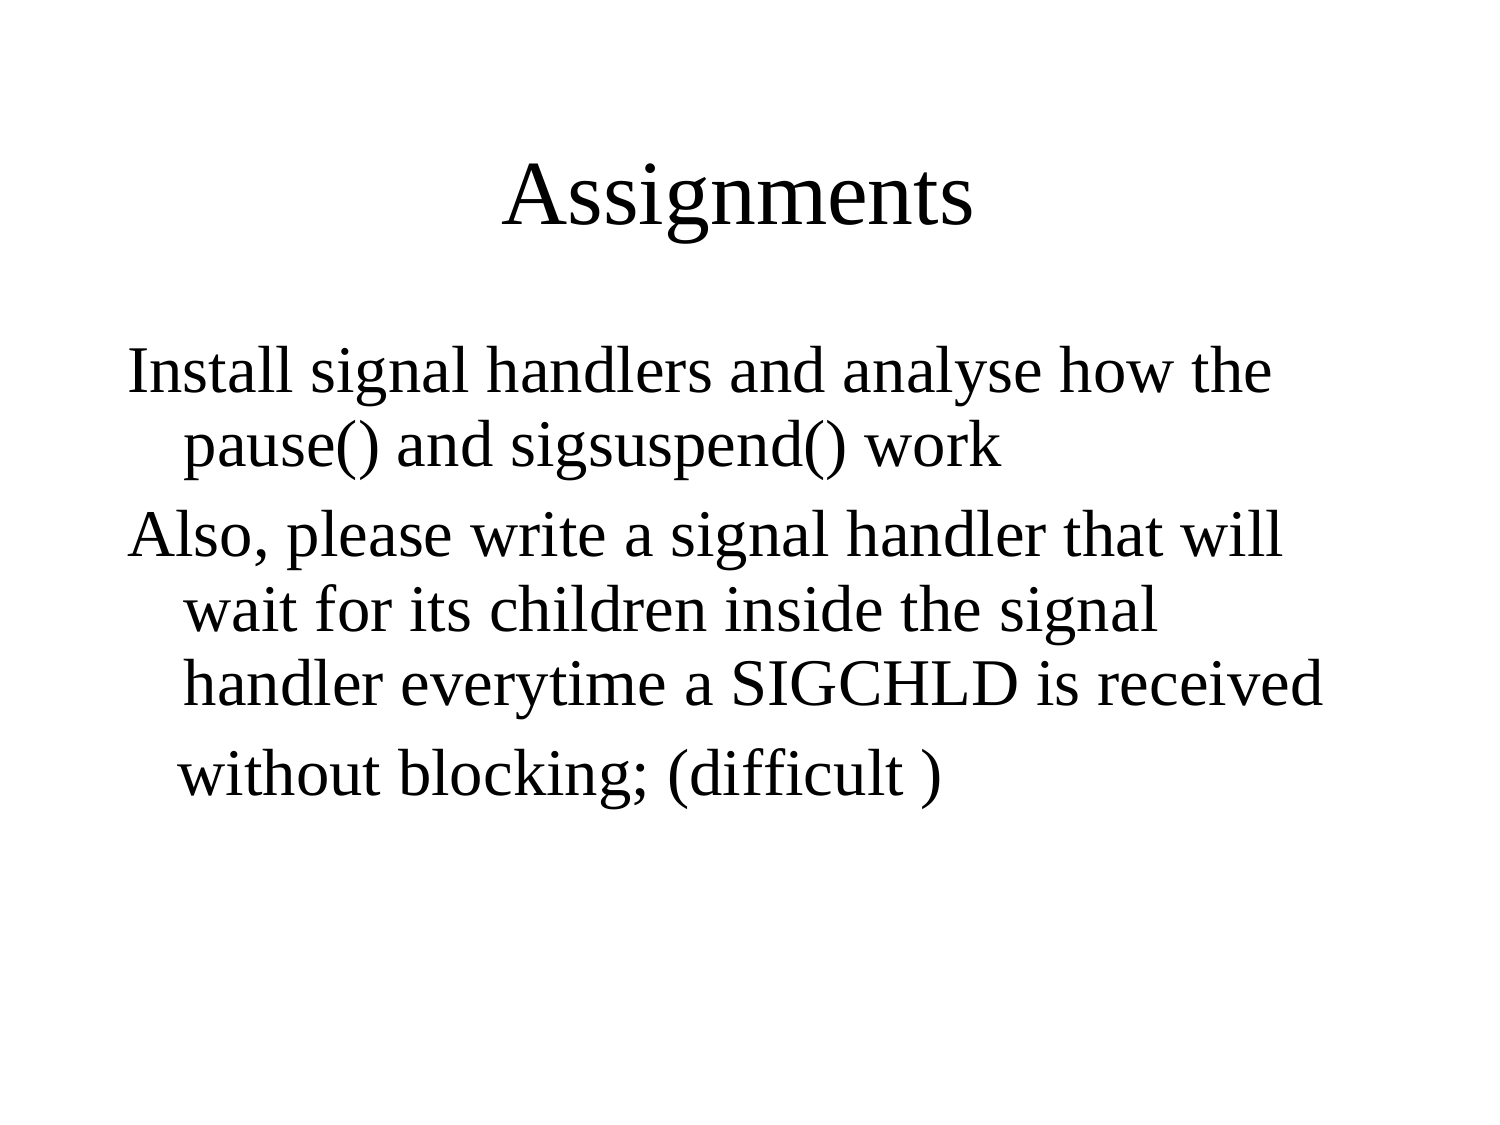

# Assignments
Install signal handlers and analyse how the pause() and sigsuspend() work
Also, please write a signal handler that will wait for its children inside the signal handler everytime a SIGCHLD is received
 without blocking; (difficult )